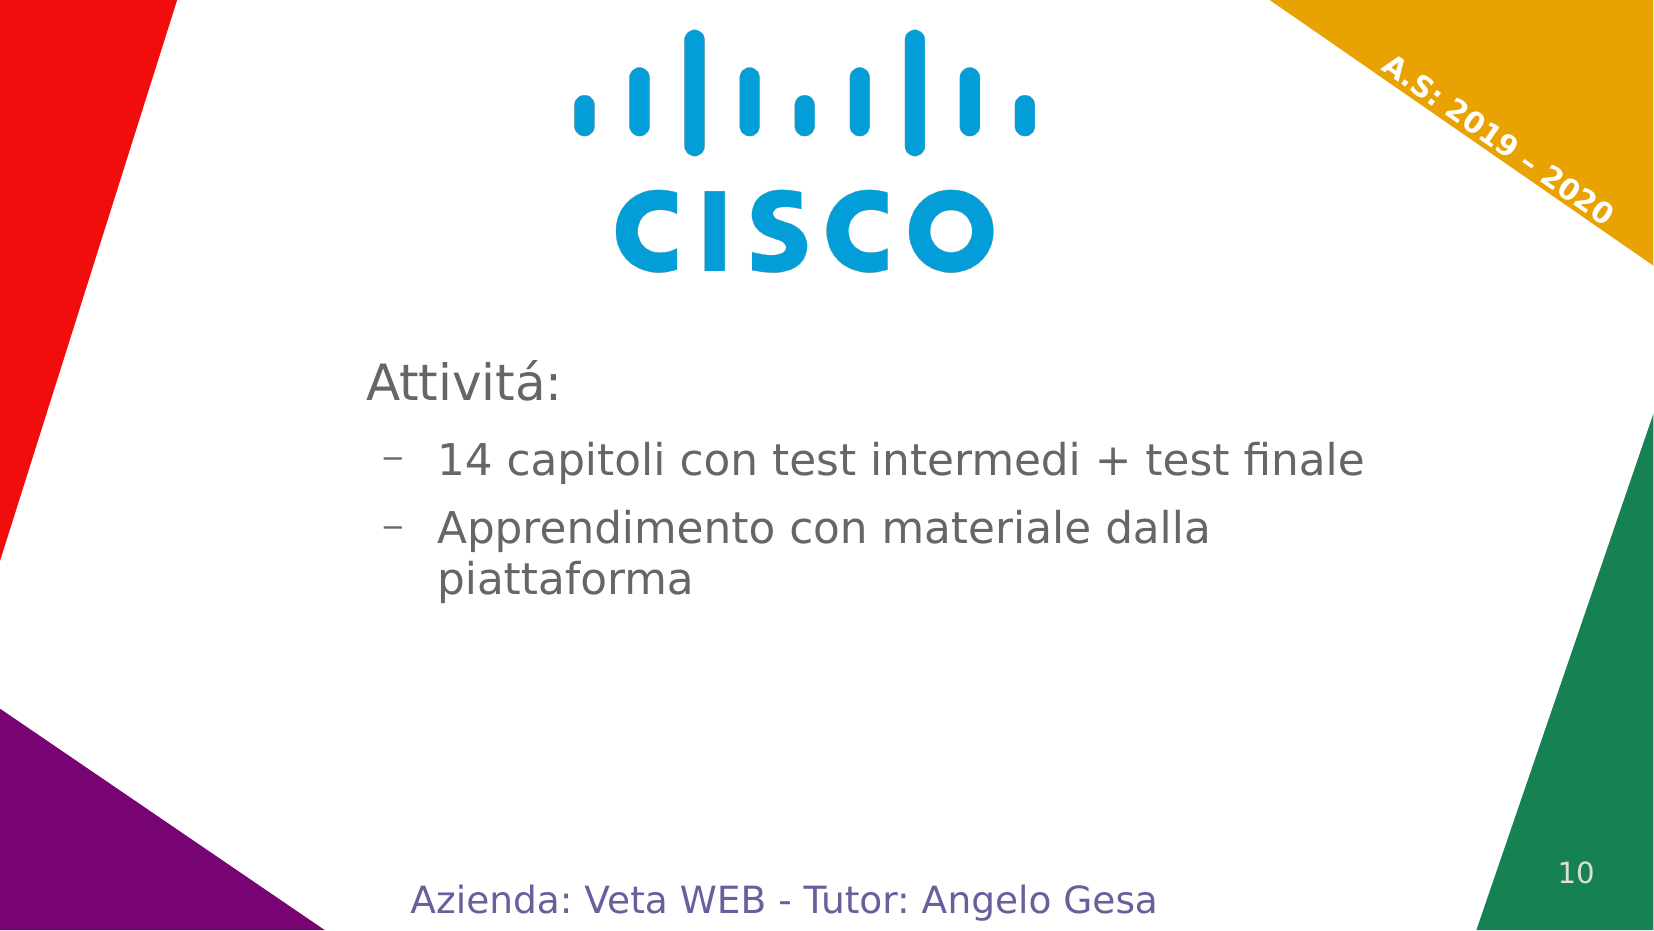

A.S: 2019 – 2020
# Attivitá:
14 capitoli con test intermedi + test finale
Apprendimento con materiale dalla piattaforma
10
Azienda: Veta WEB - Tutor: Angelo Gesa